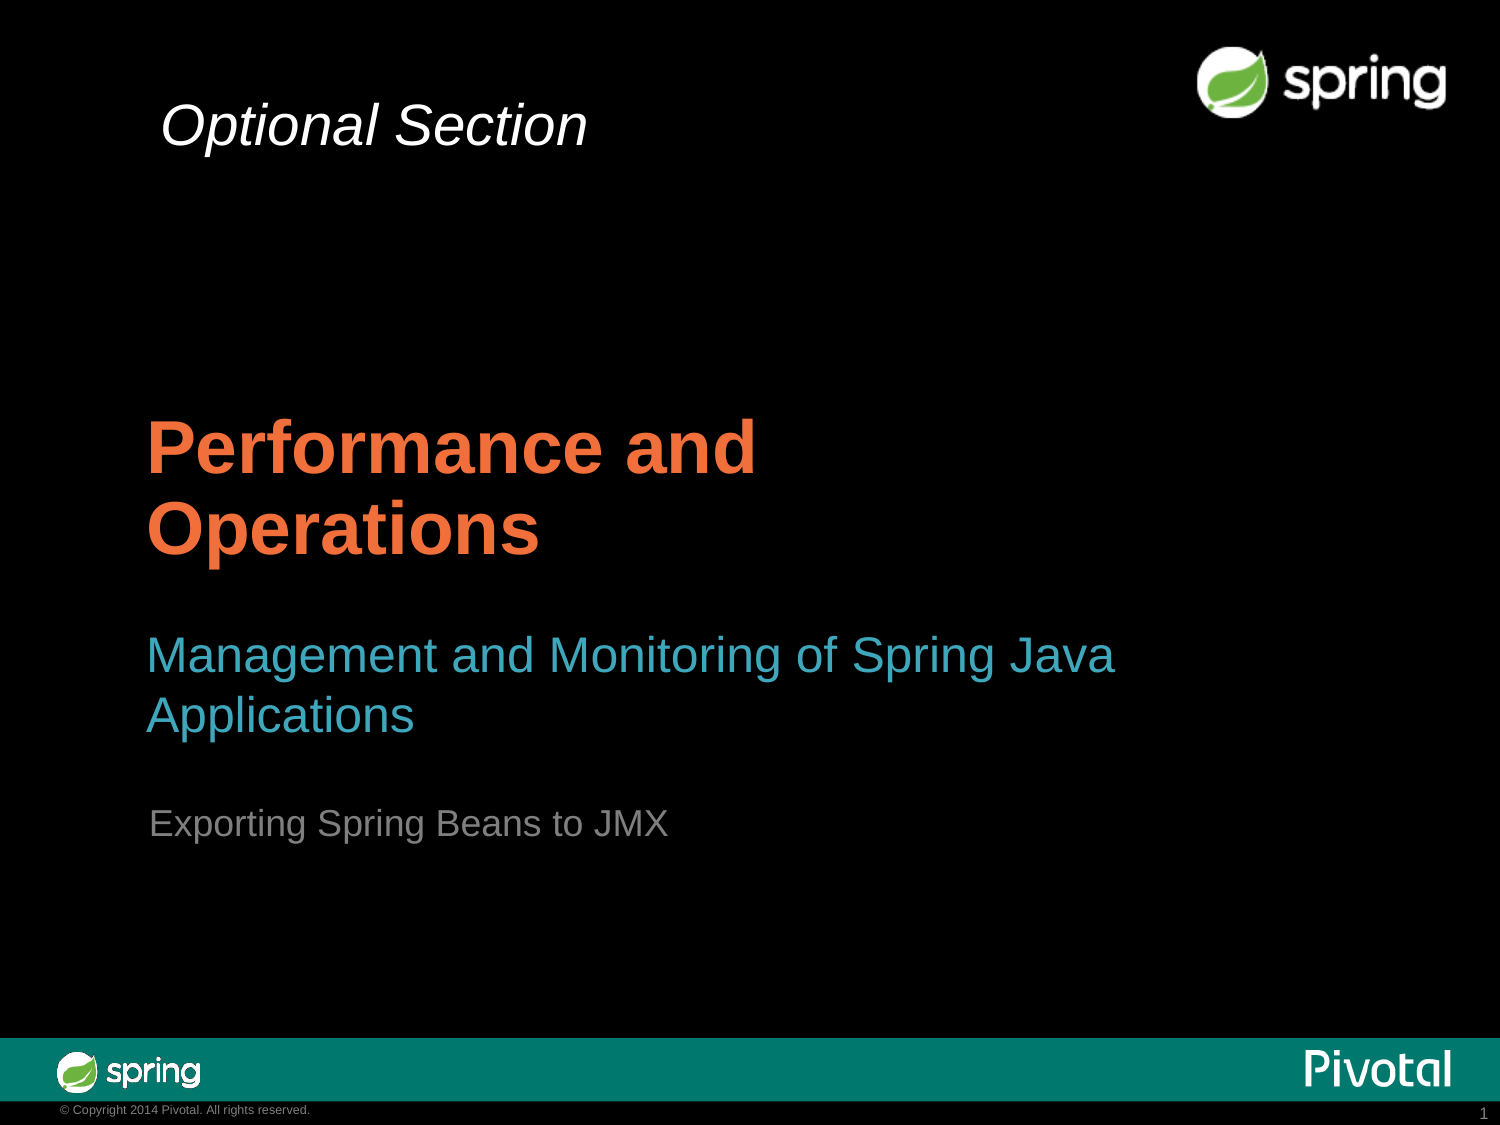

Optional Section
# Performance and Operations
Management and Monitoring of Spring Java Applications
Exporting Spring Beans to JMX